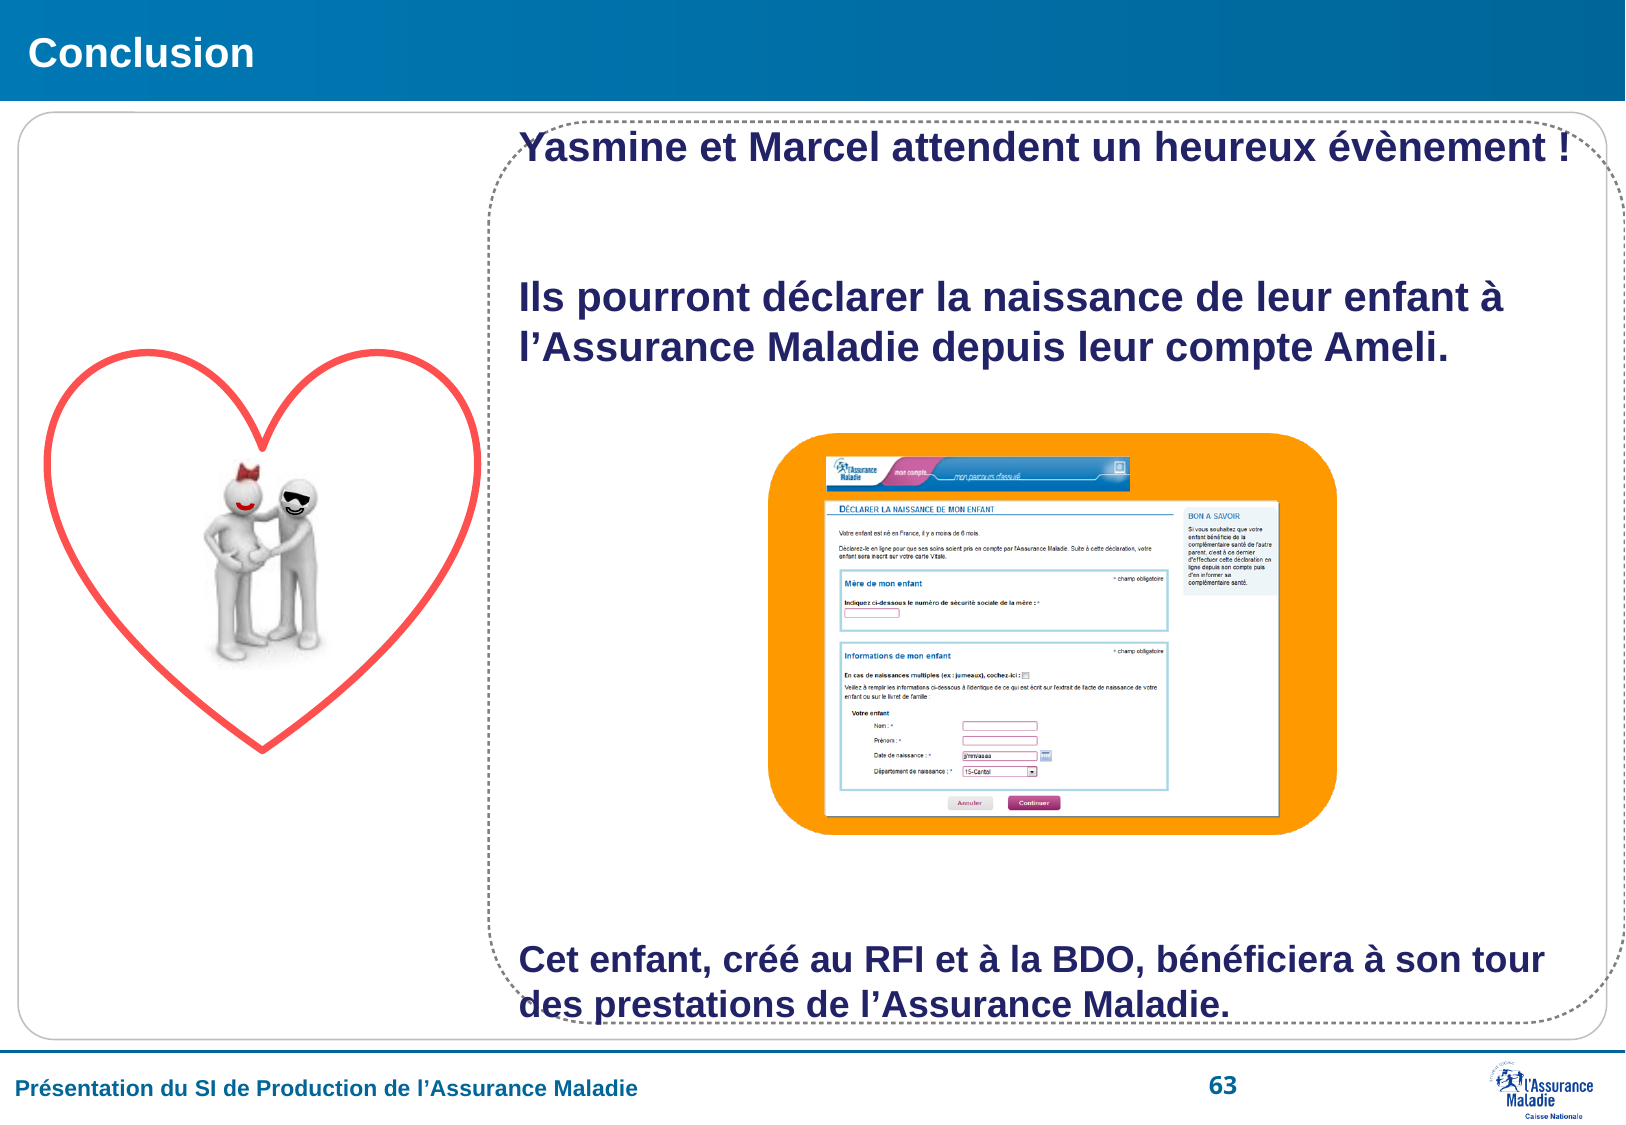

# Conclusion
Yasmine et Marcel attendent un heureux évènement !
Ils pourront déclarer la naissance de leur enfant à l’Assurance Maladie depuis leur compte Ameli.
Cet enfant, créé au RFI et à la BDO, bénéficiera à son tour des prestations de l’Assurance Maladie.